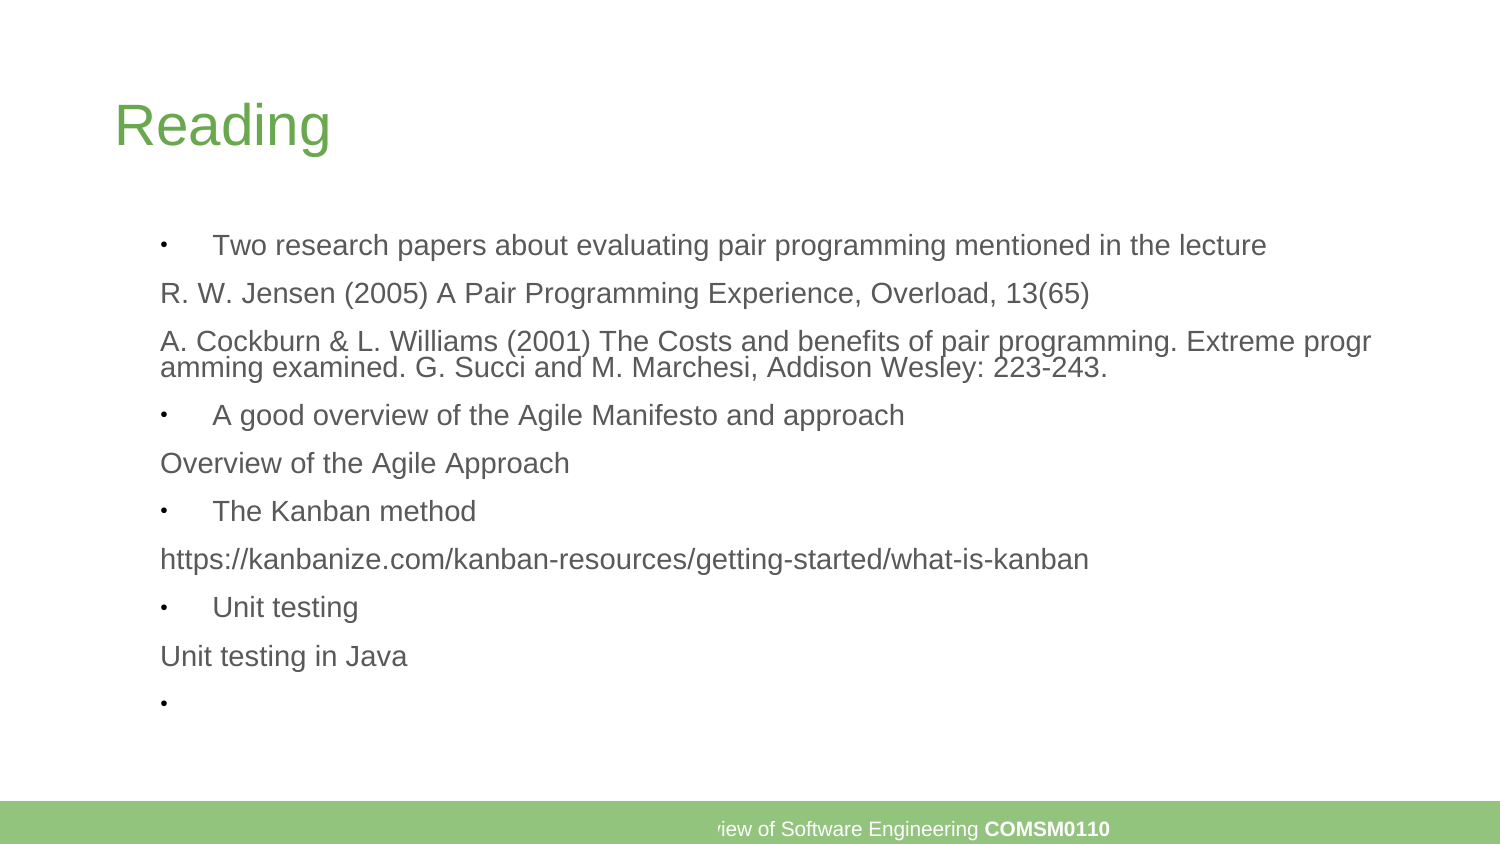

# Reading
Two research papers about evaluating pair programming mentioned in the lecture
R. W. Jensen (2005) A Pair Programming Experience, Overload, 13(65)
A. Cockburn & L. Williams (2001) The Costs and benefits of pair programming. Extreme programming examined. G. Succi and M. Marchesi, Addison Wesley: 223-243.
A good overview of the Agile Manifesto and approach
Overview of the Agile Approach
The Kanban method
https://kanbanize.com/kanban-resources/getting-started/what-is-kanban
Unit testing
Unit testing in Java